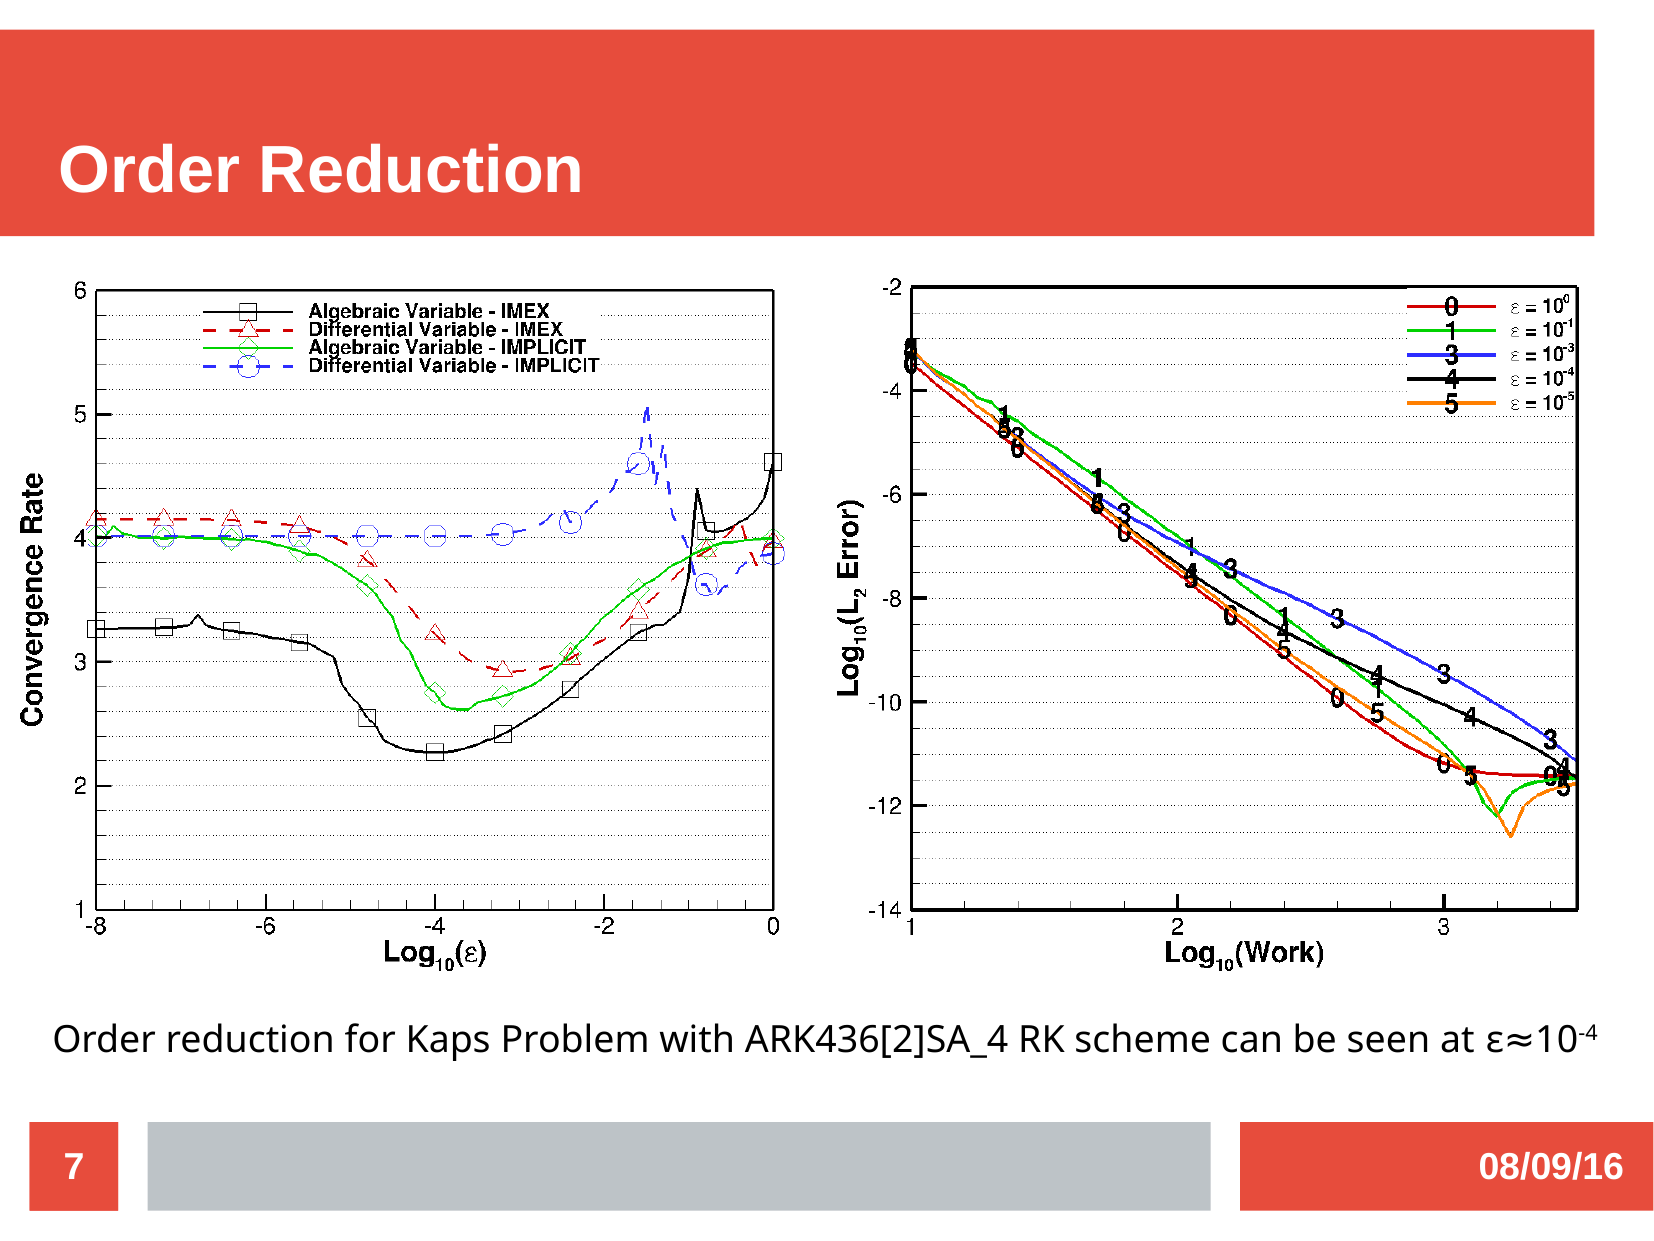

# Order Reduction
Order reduction for Kaps Problem with ARK436[2]SA_4 RK scheme can be seen at ε≈10-4
7
08/09/16